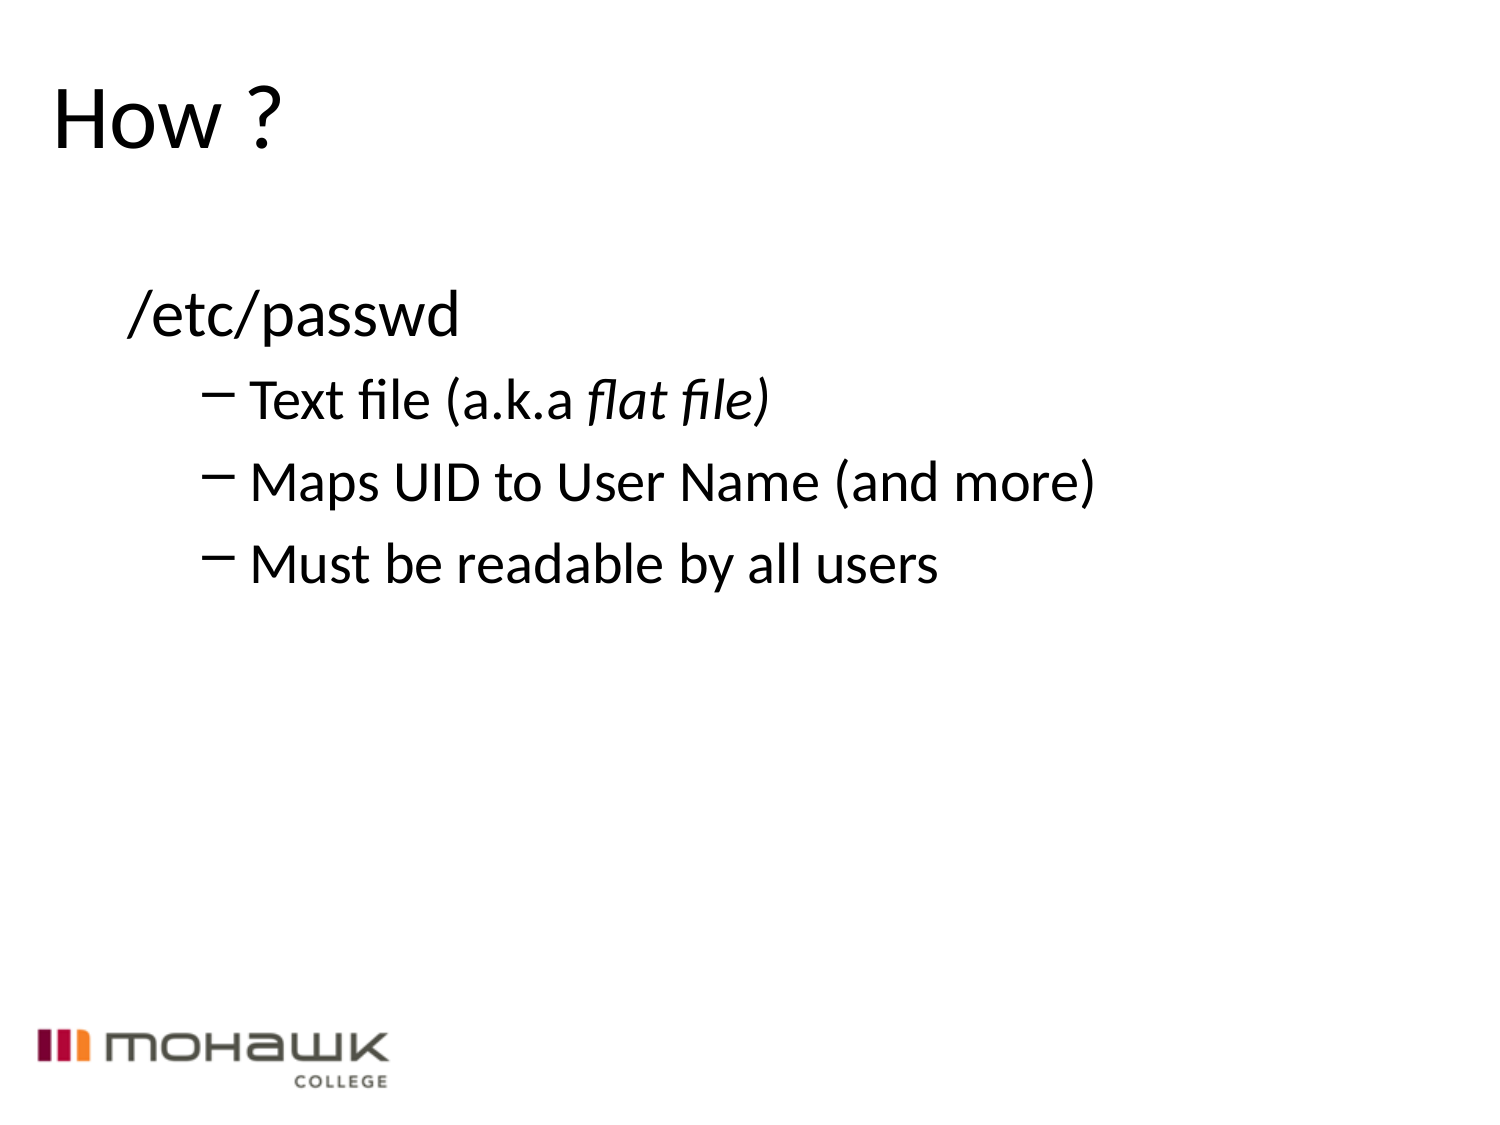

# How ?
/etc/passwd
Text file (a.k.a flat file)
Maps UID to User Name (and more)
Must be readable by all users